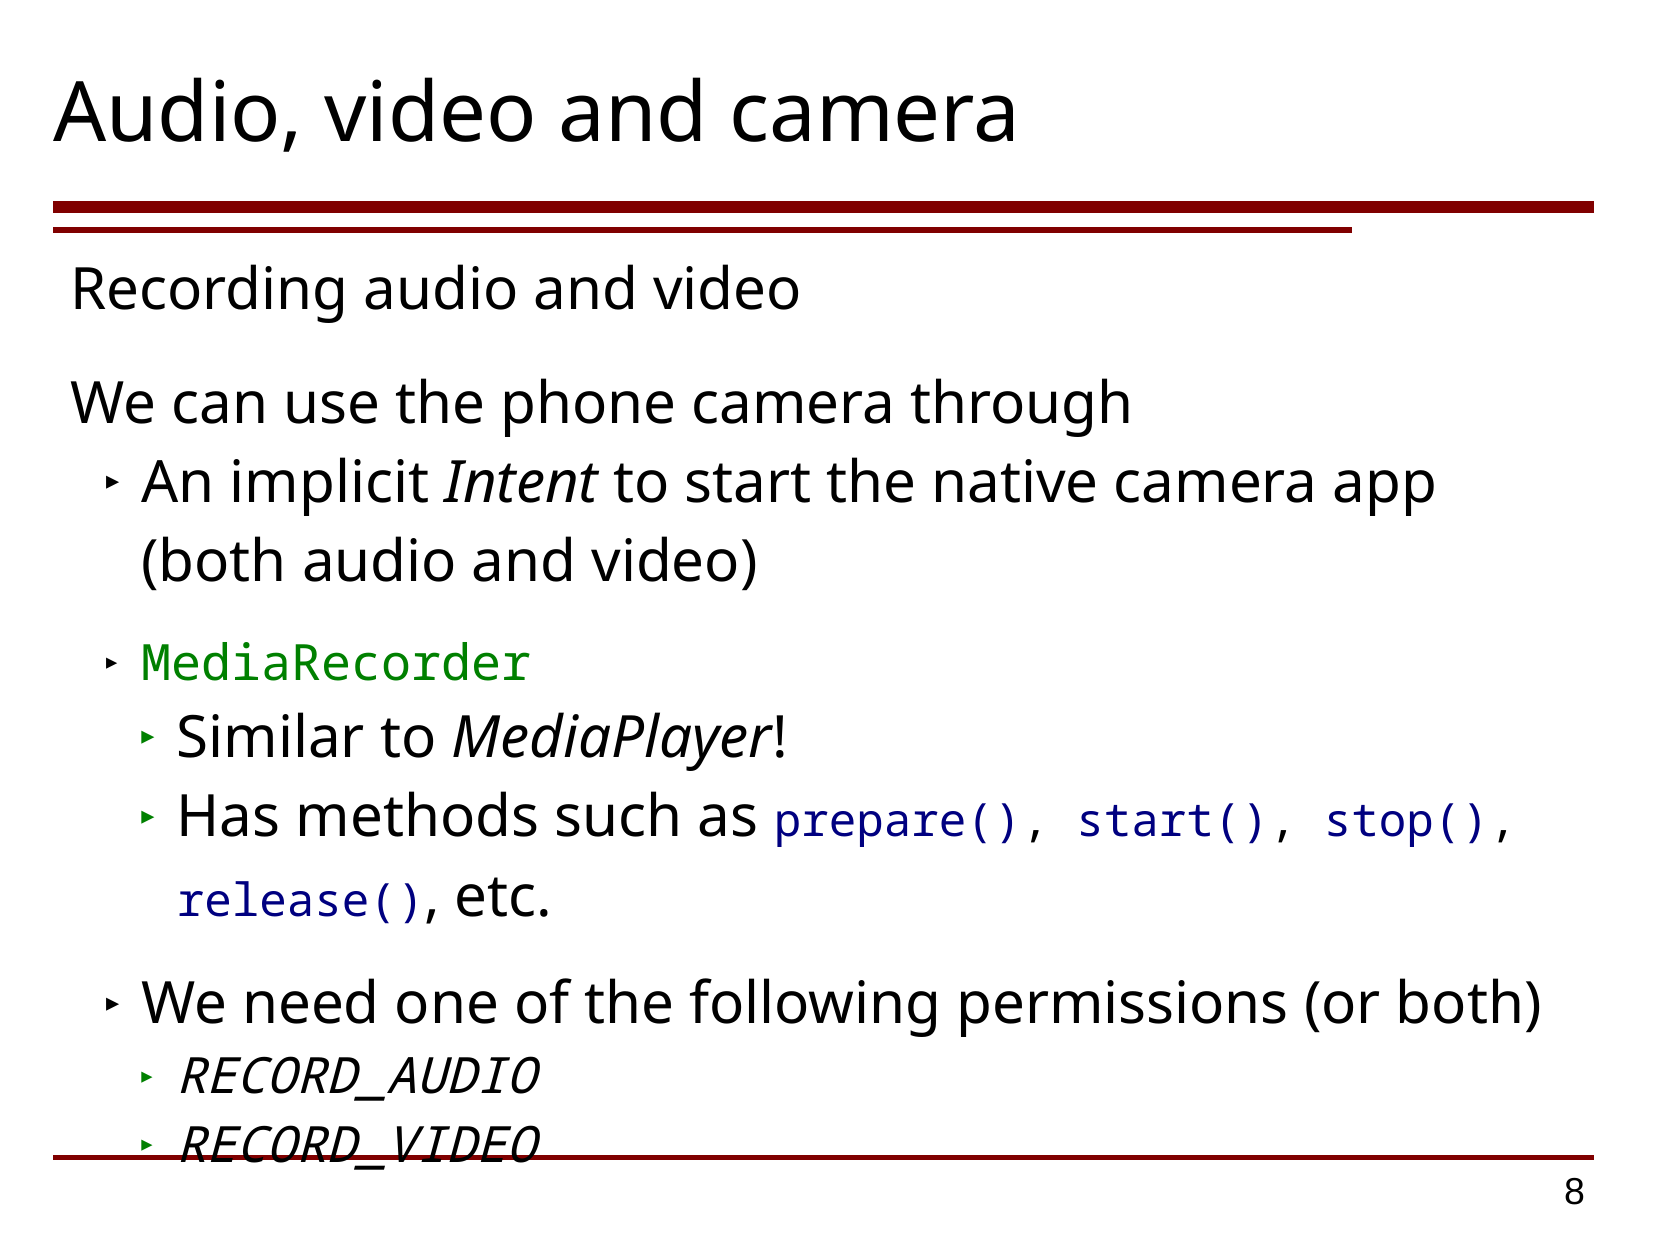

# Audio, video and camera
Recording audio and video
We can use the phone camera through
An implicit Intent to start the native camera app
(both audio and video)
MediaRecorder
Similar to MediaPlayer!
Has methods such as prepare(), start(), stop(),
release(), etc.
We need one of the following permissions (or both)
RECORD_AUDIO
RECORD_VIDEO